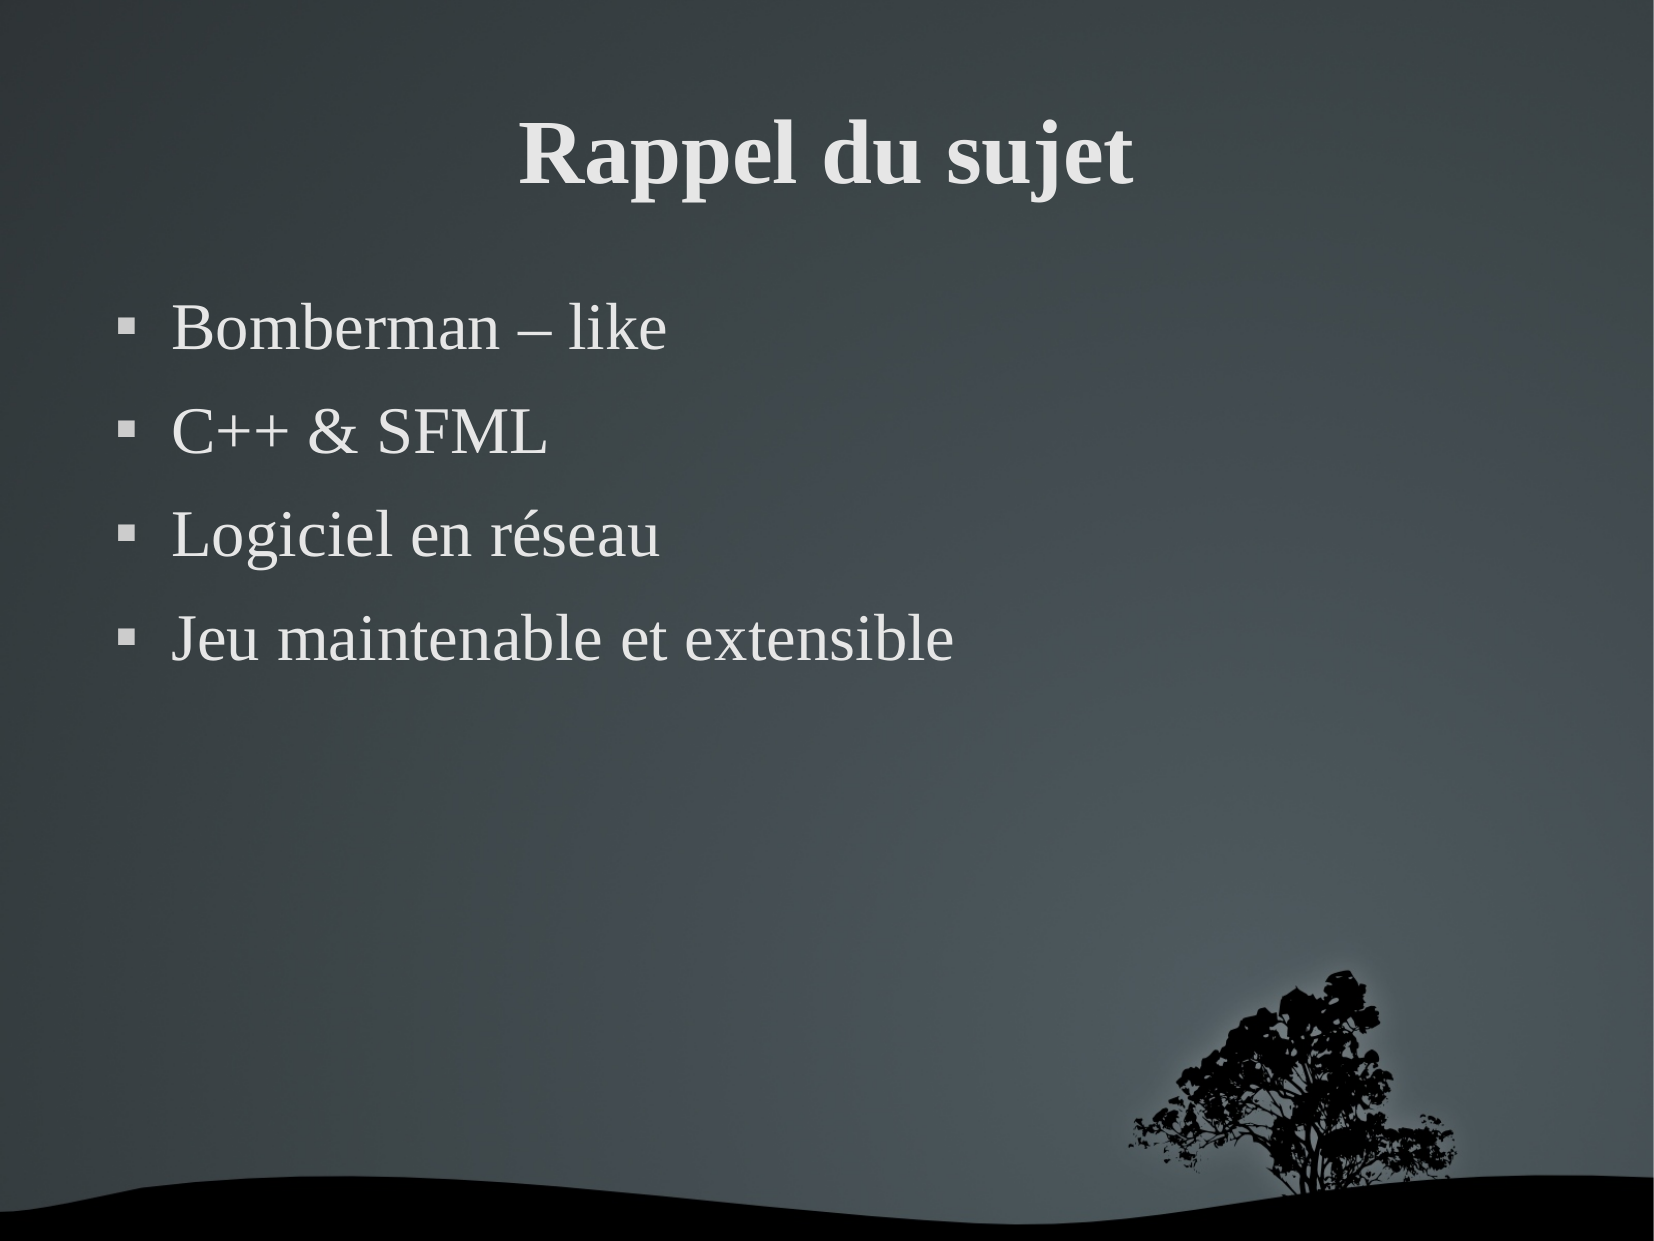

# Rappel du sujet
Bomberman – like
C++ & SFML
Logiciel en réseau
Jeu maintenable et extensible